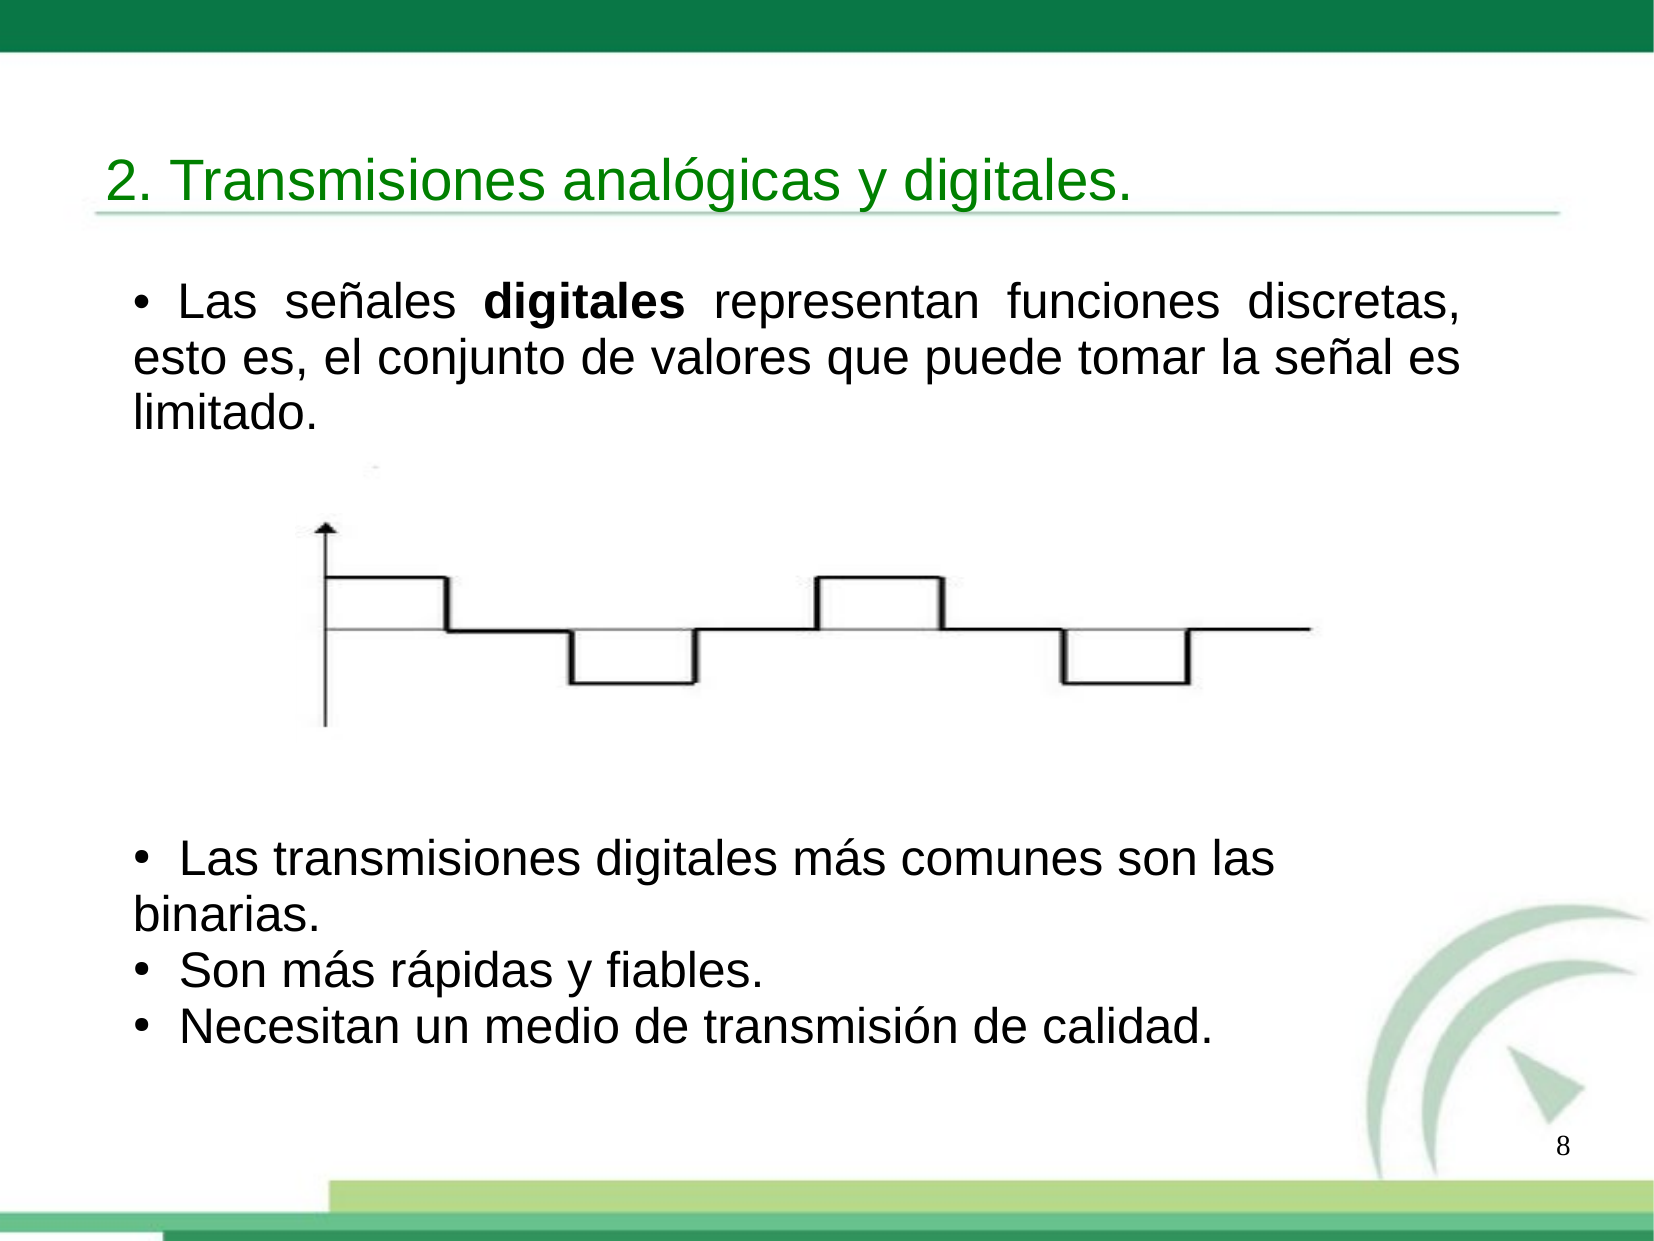

2. Transmisiones analógicas y digitales.
• Las señales digitales representan funciones discretas, esto es, el conjunto de valores que puede tomar la señal es limitado.
 Las transmisiones digitales más comunes son las binarias.
 Son más rápidas y fiables.
 Necesitan un medio de transmisión de calidad.
#
8